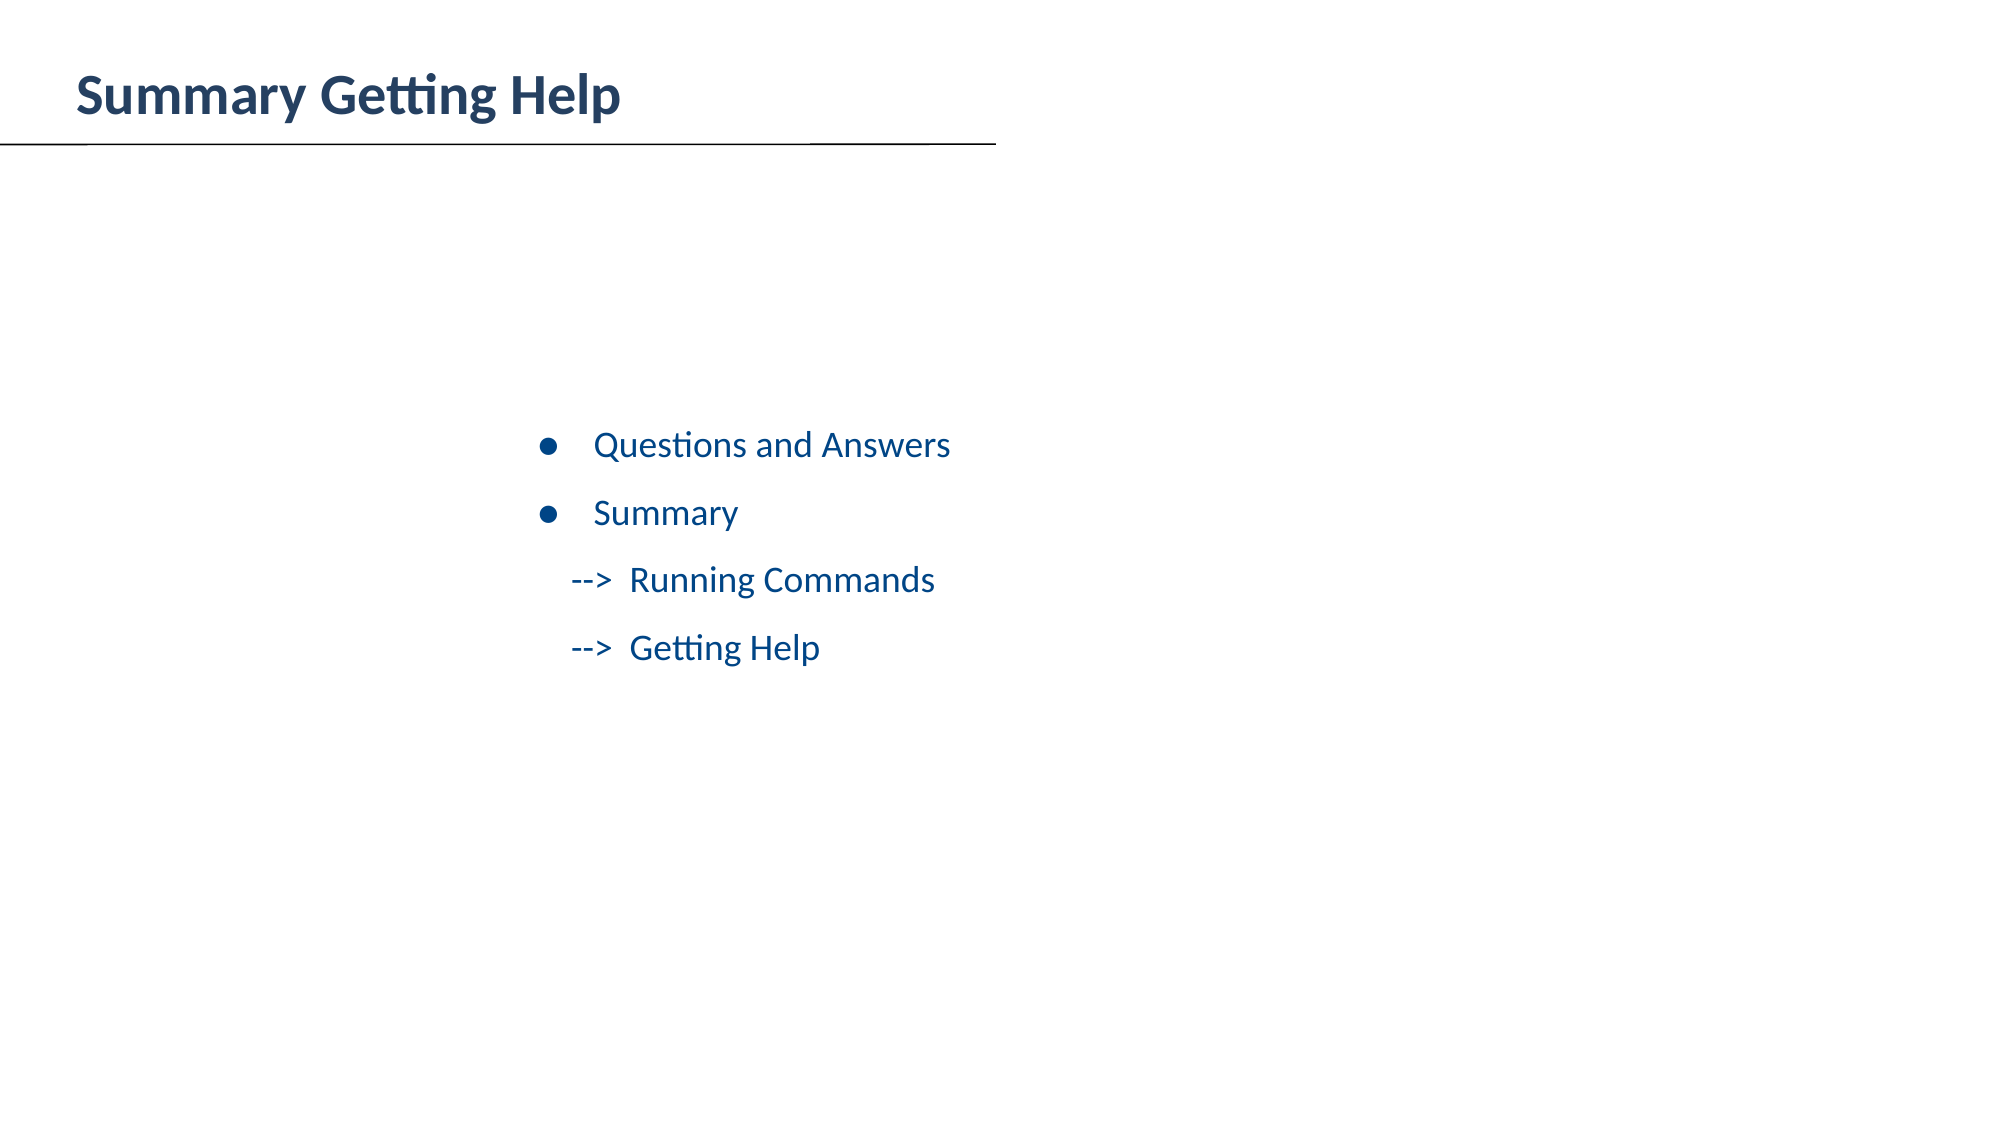

Summary Getting Help
 ● Questions and Answers
 ● Summary
 --> Running Commands
 --> Getting Help